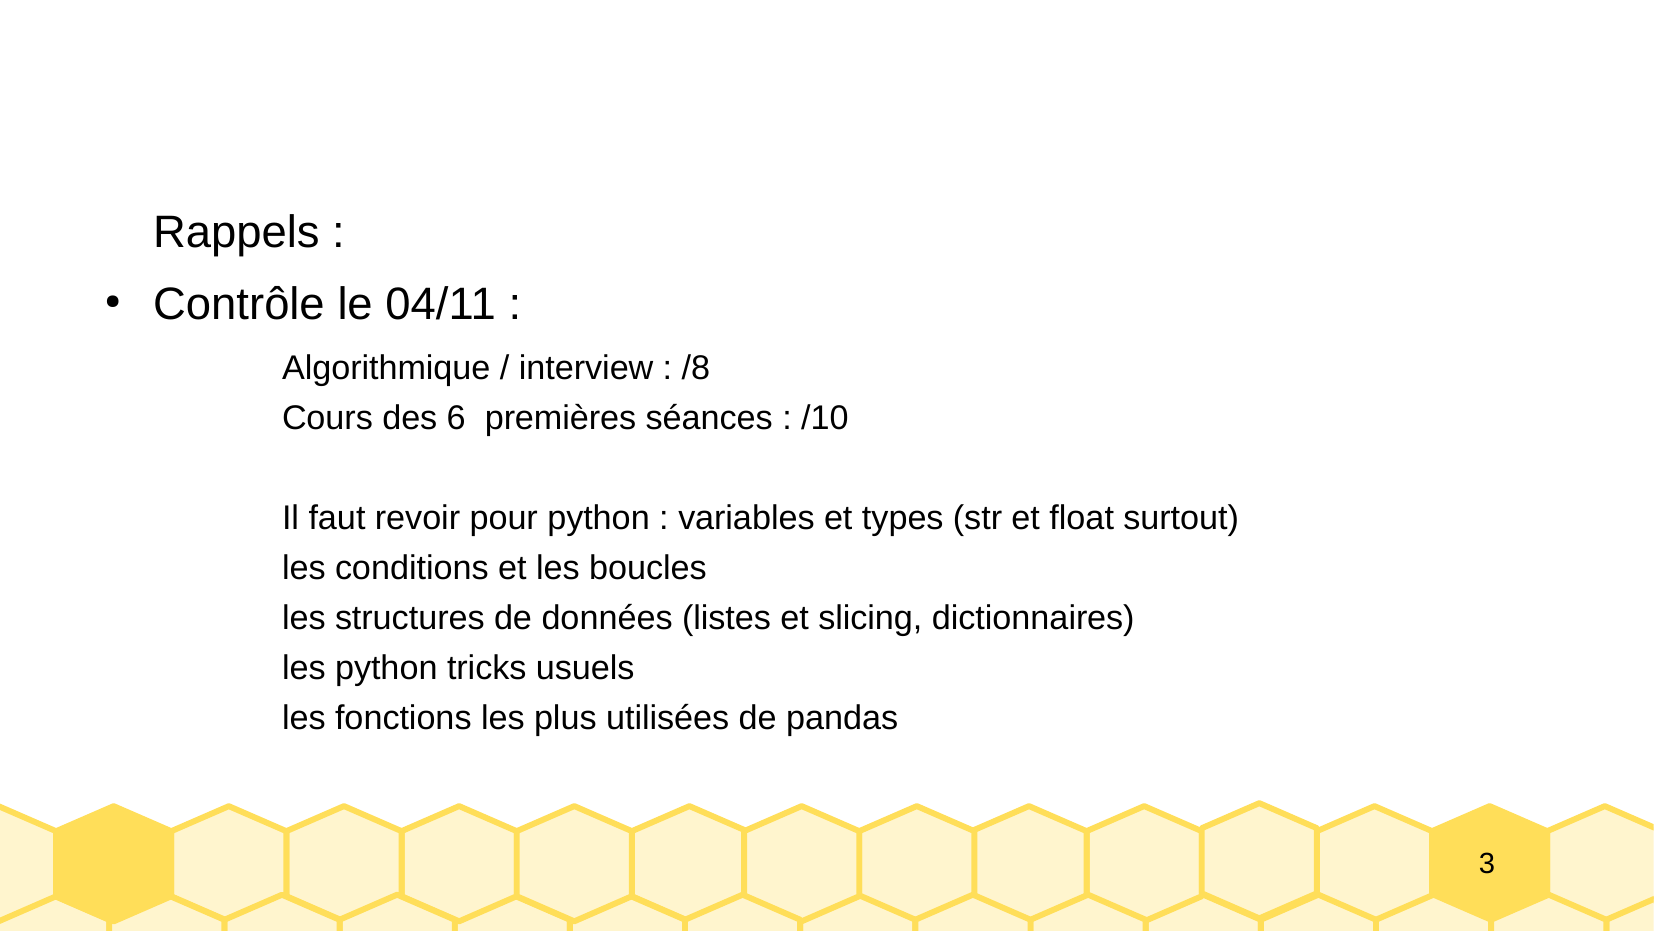

#
Rappels :
Contrôle le 04/11 :
Algorithmique / interview : /8
Cours des 6 premières séances : /10
Il faut revoir pour python : variables et types (str et float surtout)
les conditions et les boucles
les structures de données (listes et slicing, dictionnaires)
les python tricks usuels
les fonctions les plus utilisées de pandas